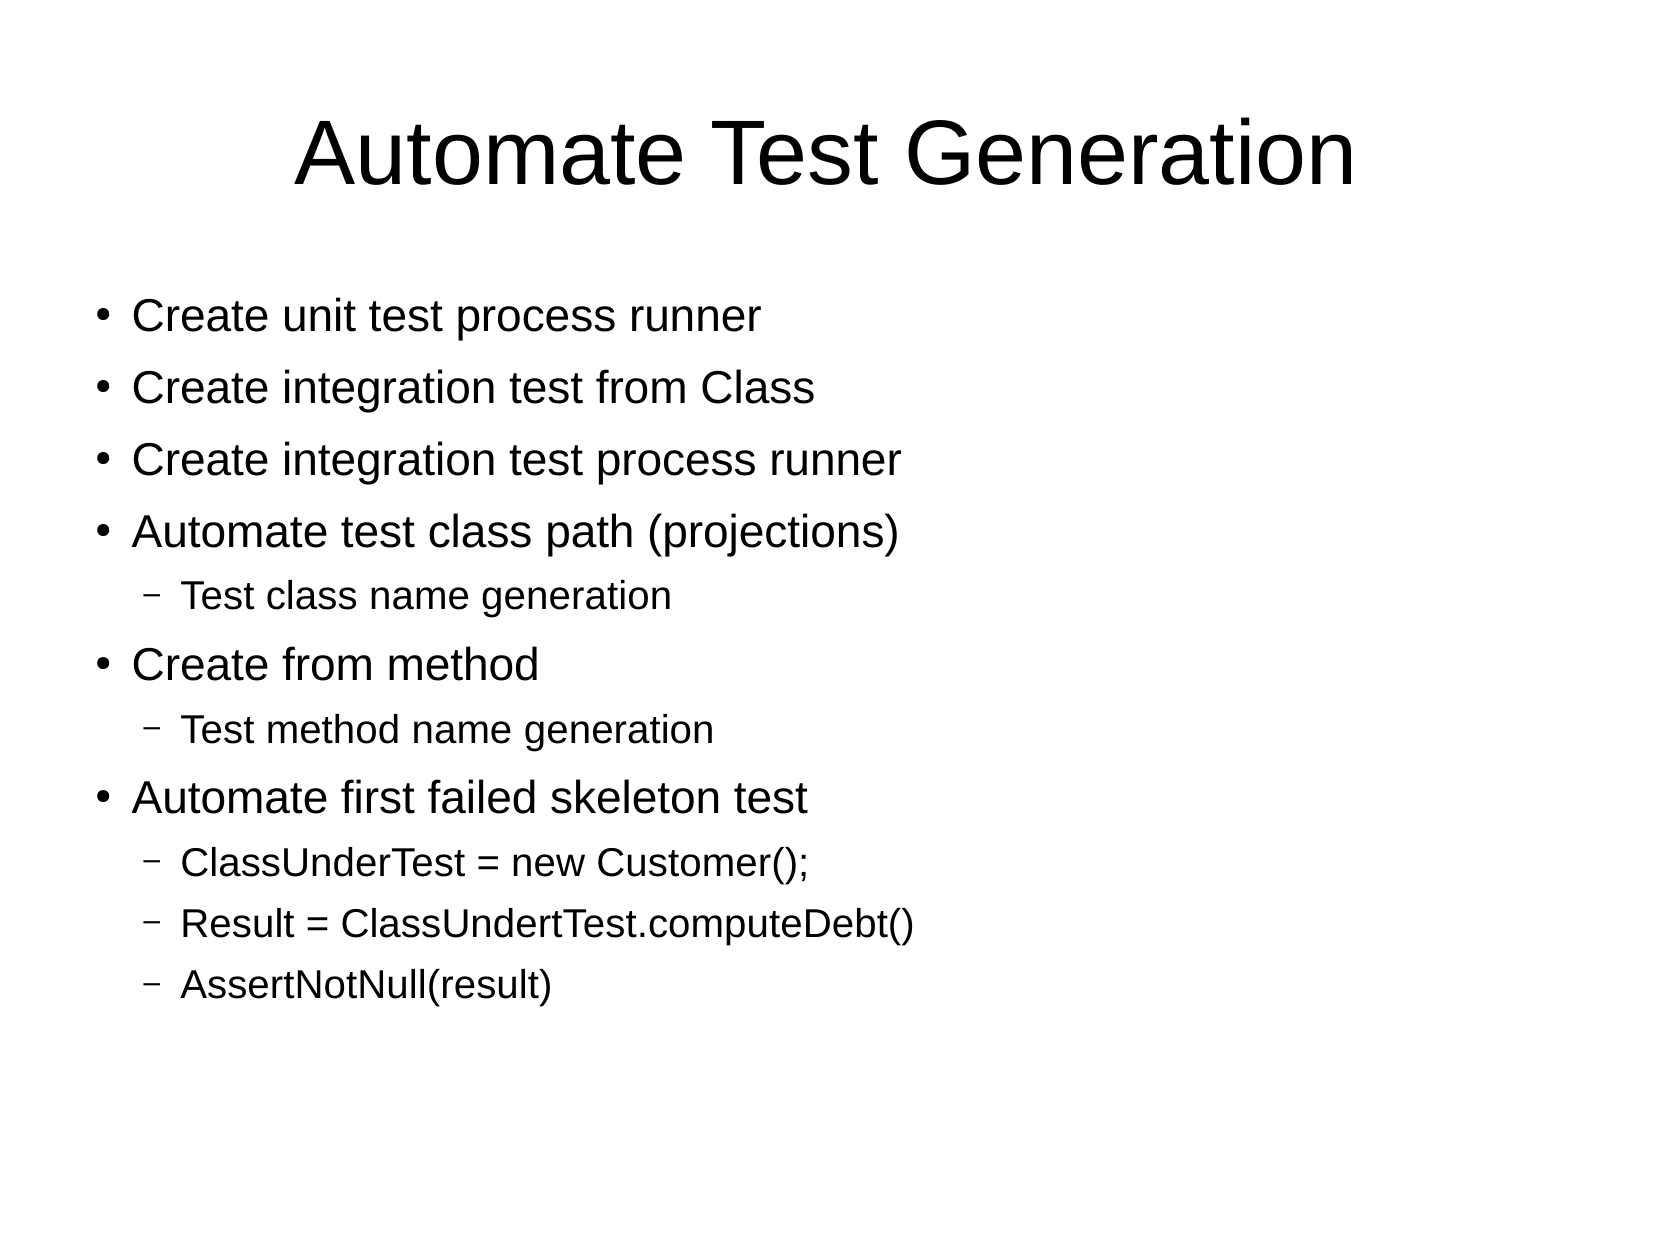

# Automate Test Generation
Create unit test process runner
Create integration test from Class
Create integration test process runner
Automate test class path (projections)
Test class name generation
Create from method
Test method name generation
Automate first failed skeleton test
ClassUnderTest = new Customer();
Result = ClassUndertTest.computeDebt()
AssertNotNull(result)